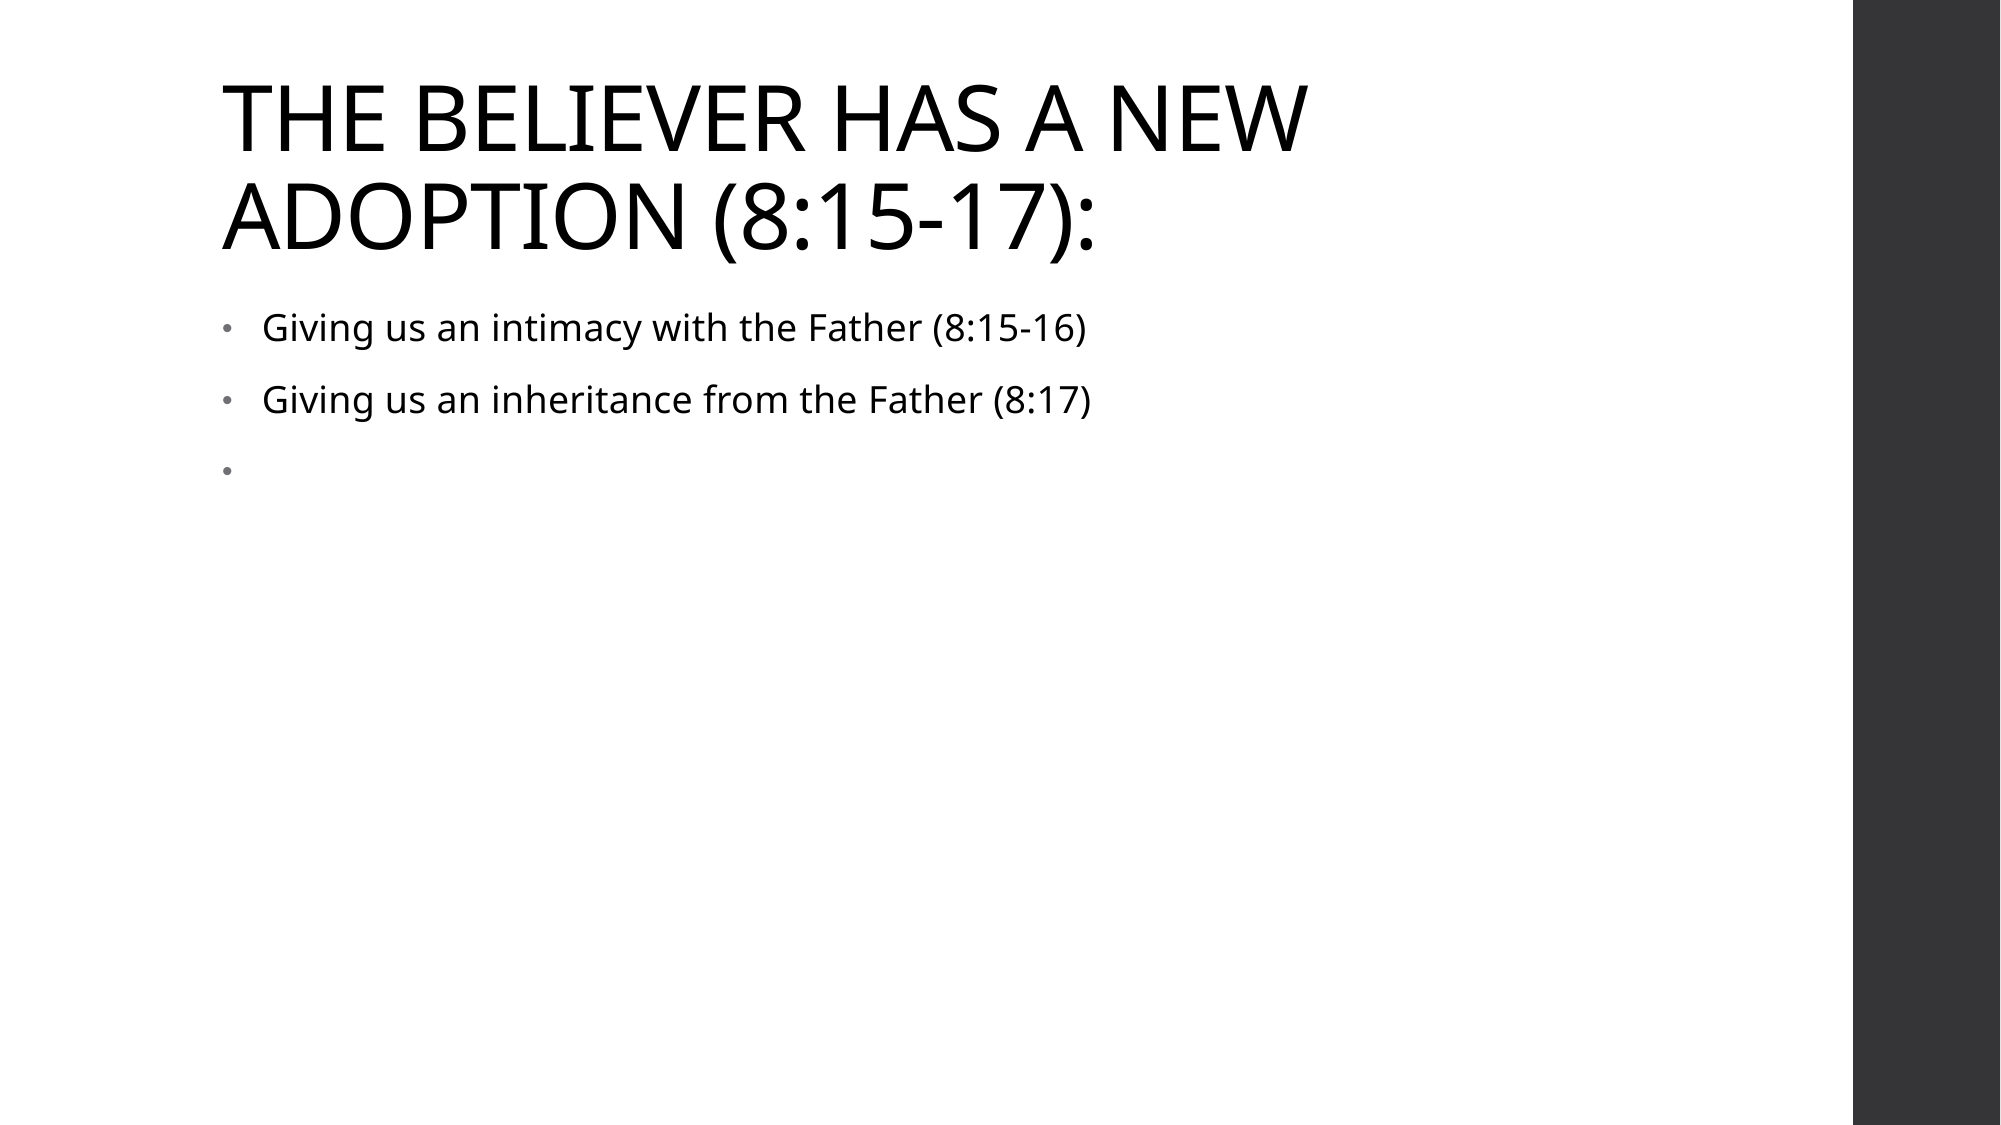

# THE BELIEVER HAS A NEW ADOPTION (8:15-17):
 Giving us an intimacy with the Father (8:15-16)
 Giving us an inheritance from the Father (8:17)